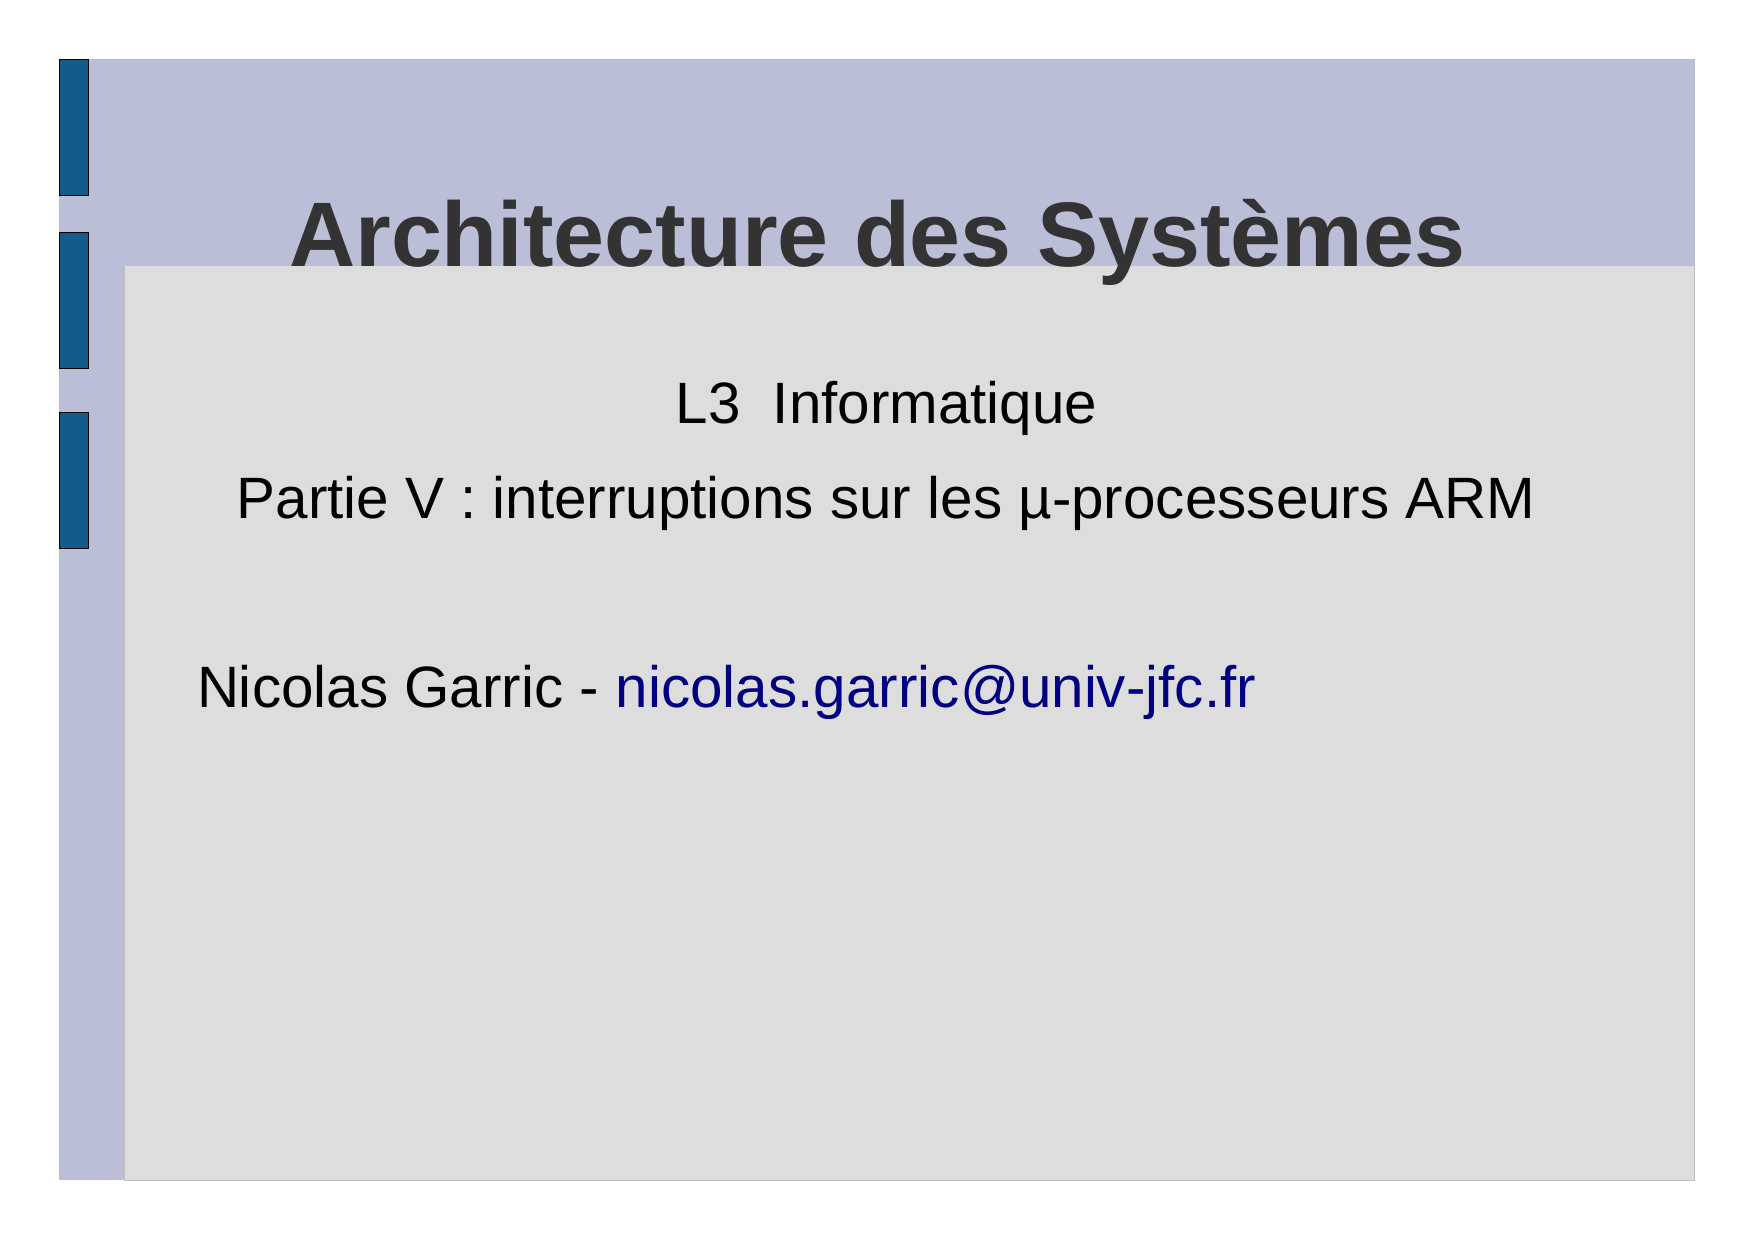

# Architecture des Systèmes
L3 Informatique
Partie V : interruptions sur les µ-processeurs ARM
Nicolas Garric - nicolas.garric@univ-jfc.fr